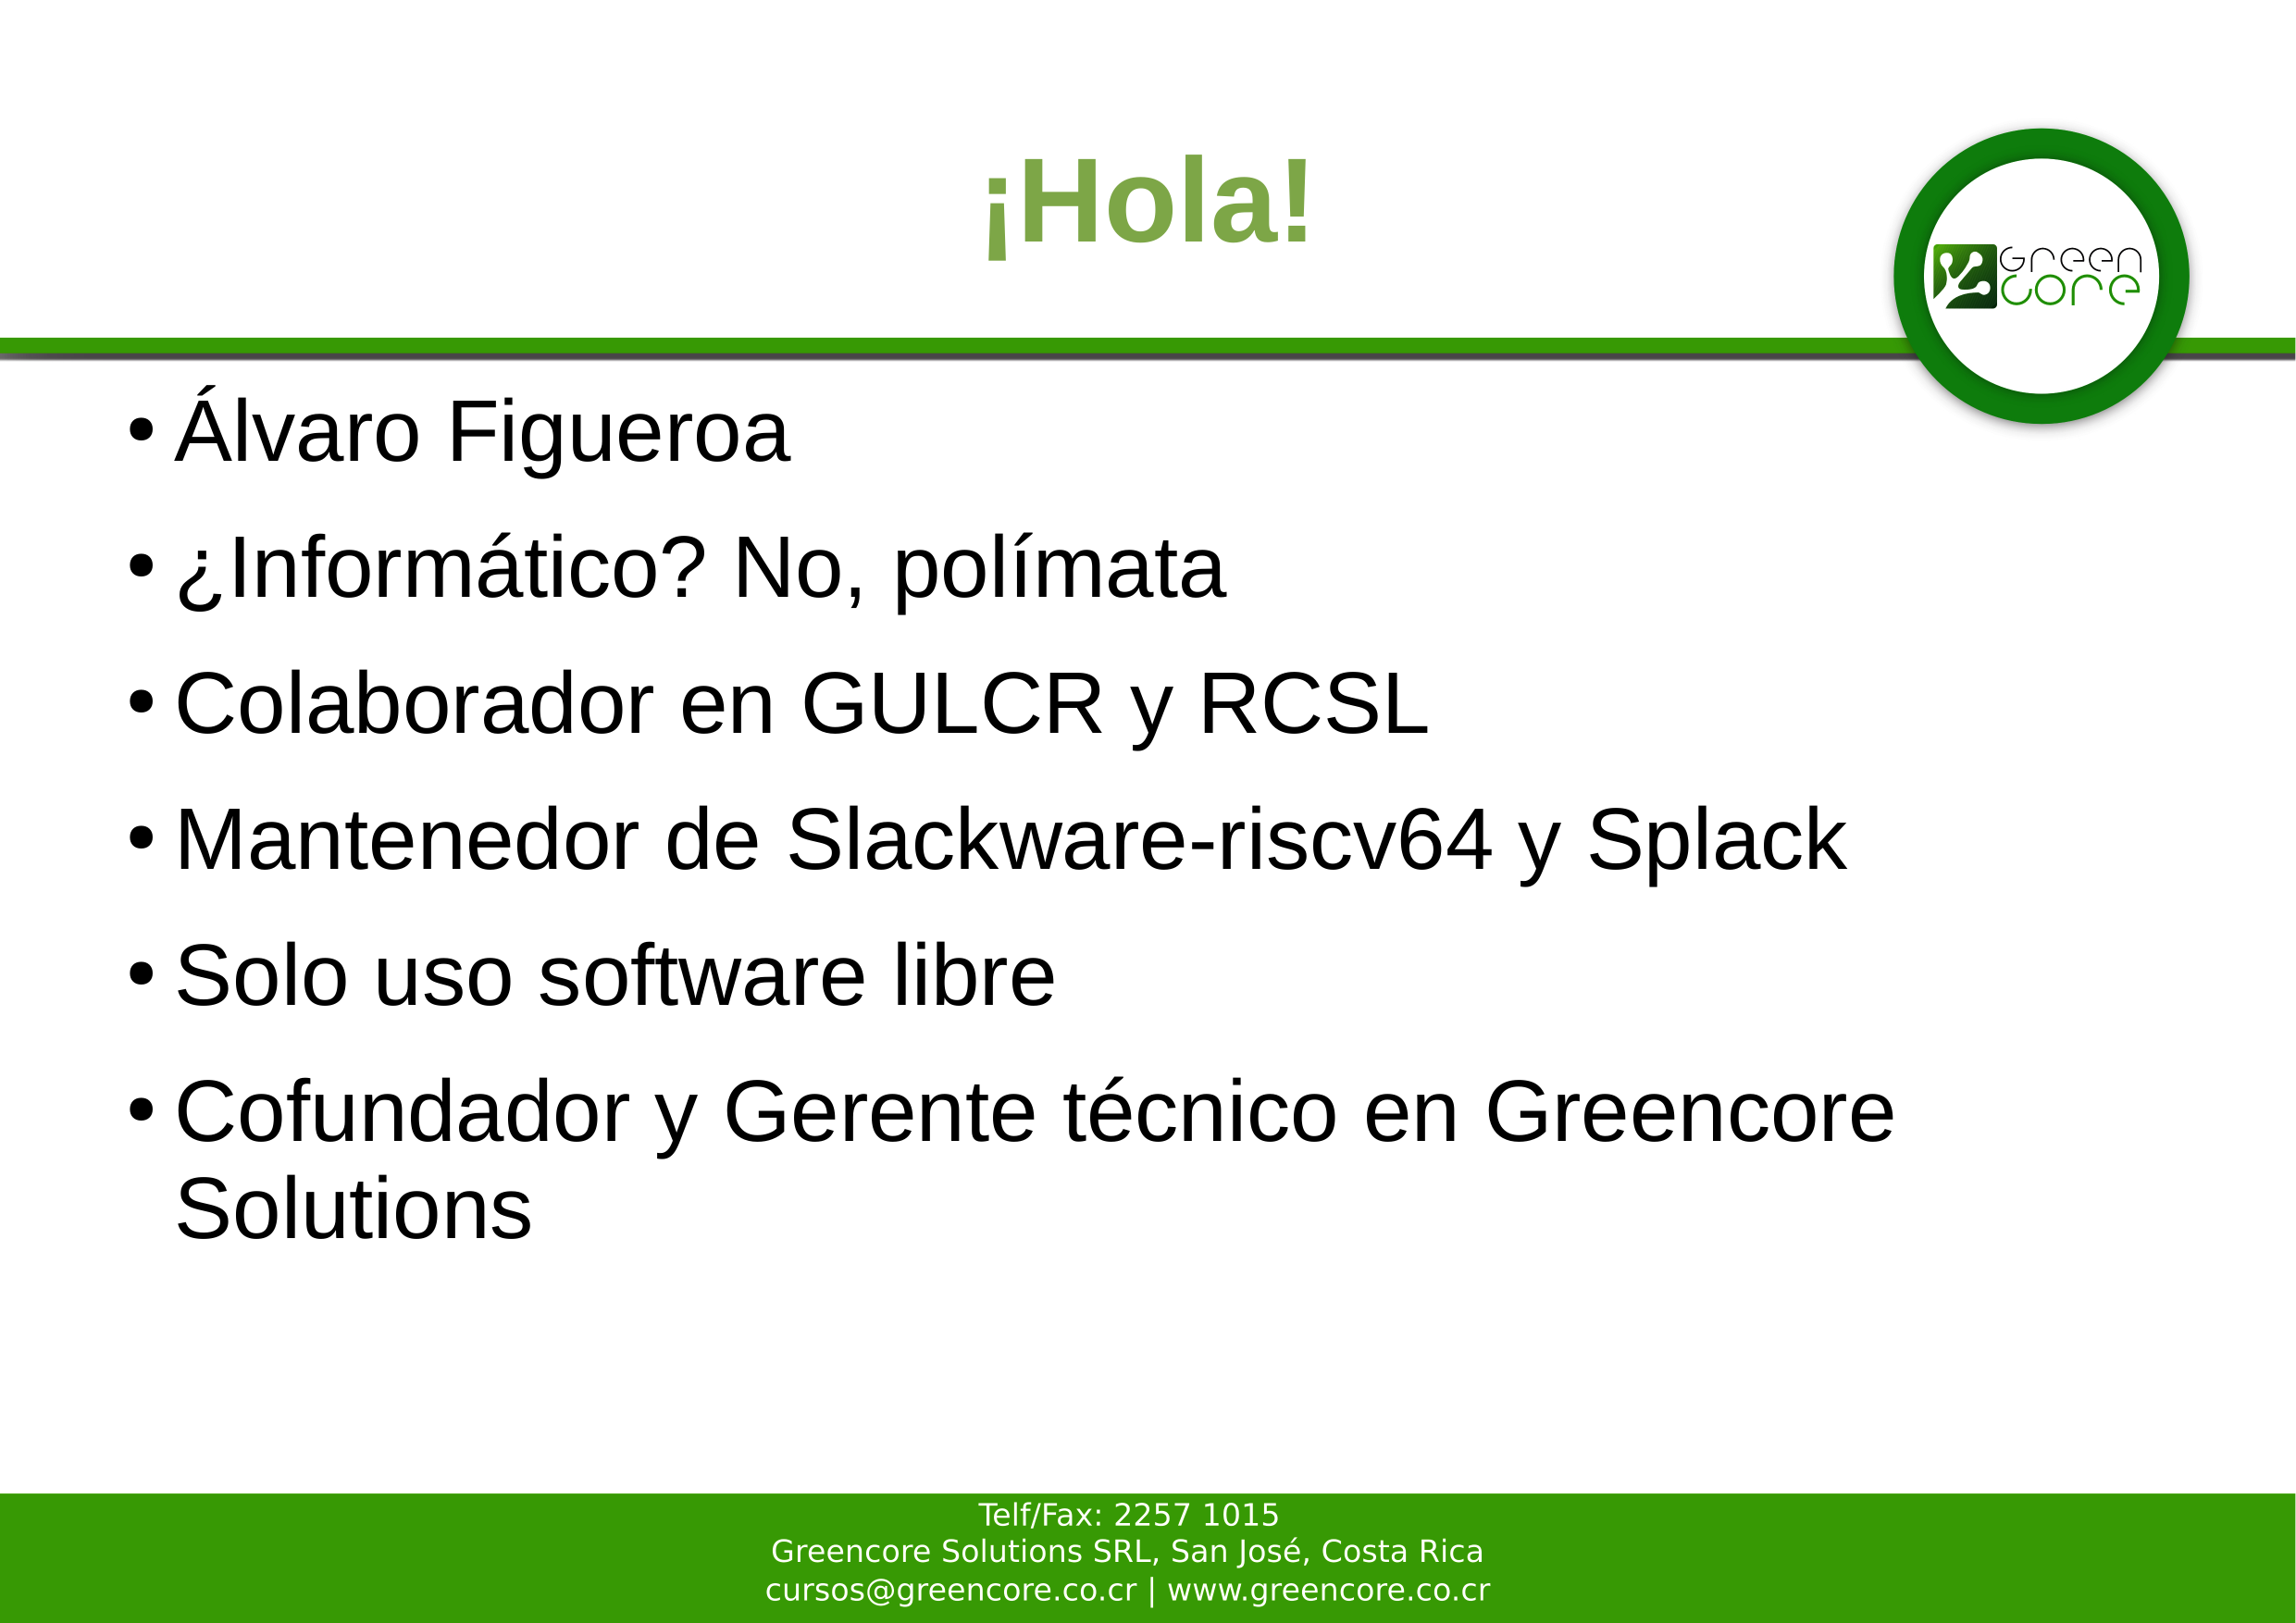

# ¡Hola!
Álvaro Figueroa
¿Informático? No, polímata
Colaborador en GULCR y RCSL
Mantenedor de Slackware-riscv64 y Splack
Solo uso software libre
Cofundador y Gerente técnico en Greencore Solutions